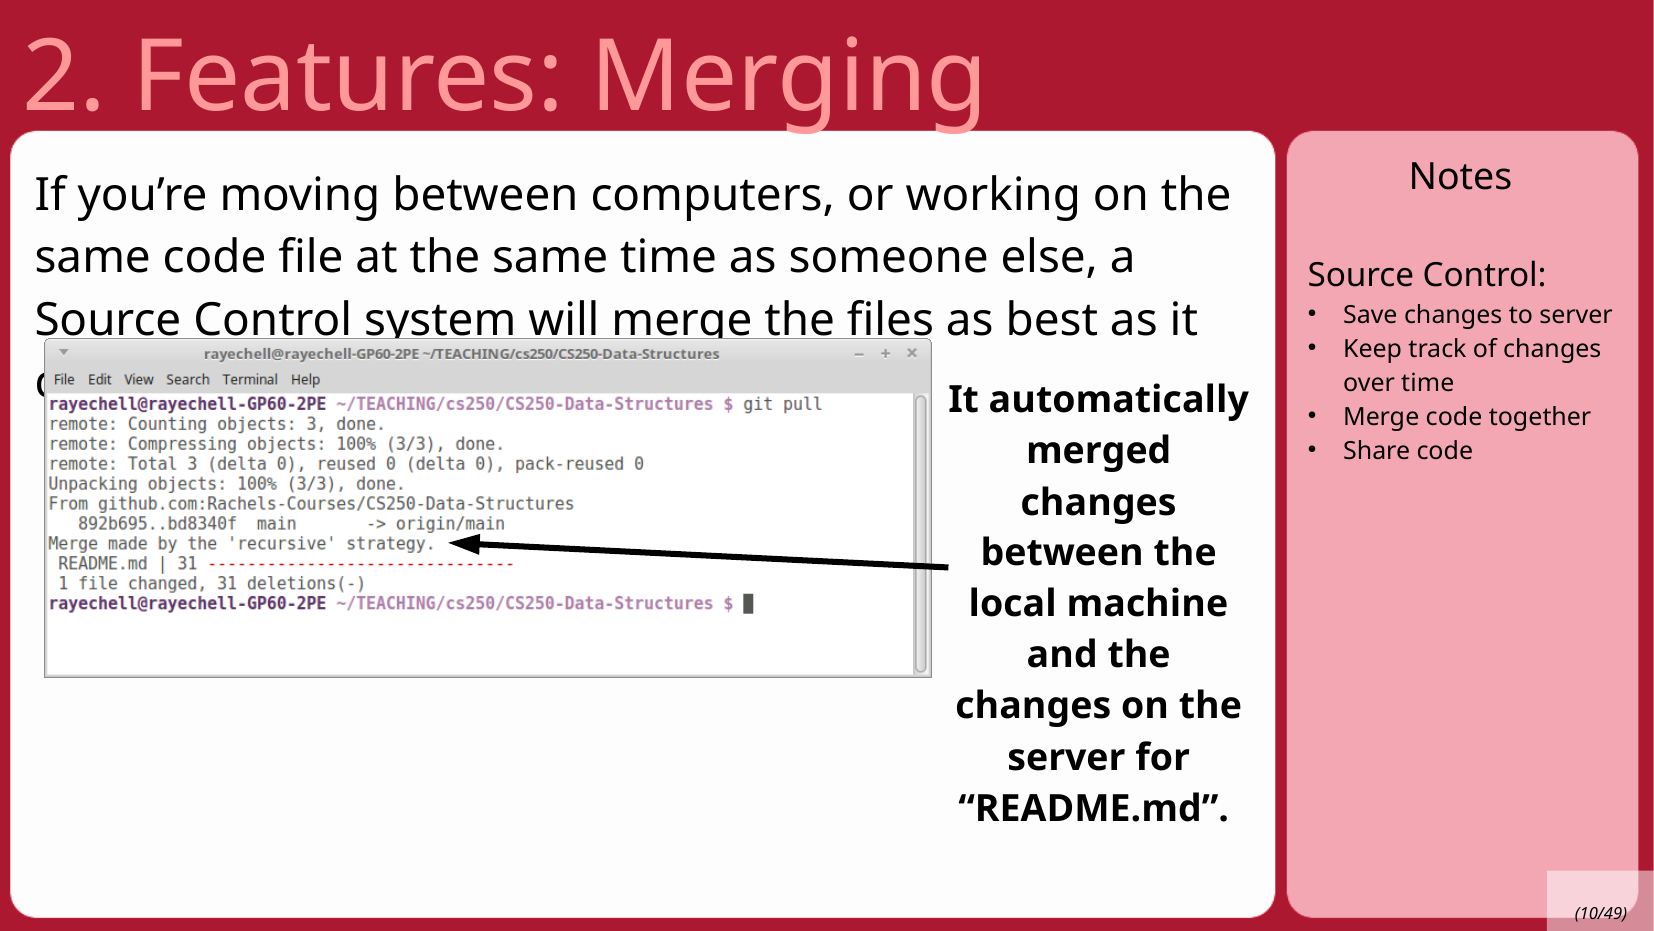

# 2. Features: Merging
Notes
Source Control:
Save changes to server
Keep track of changes over time
Merge code together
Share code
If you’re moving between computers, or working on the same code file at the same time as someone else, a Source Control system will merge the files as best as it can…
It automatically merged changes between the local machine and the changes on the server for “README.md”.